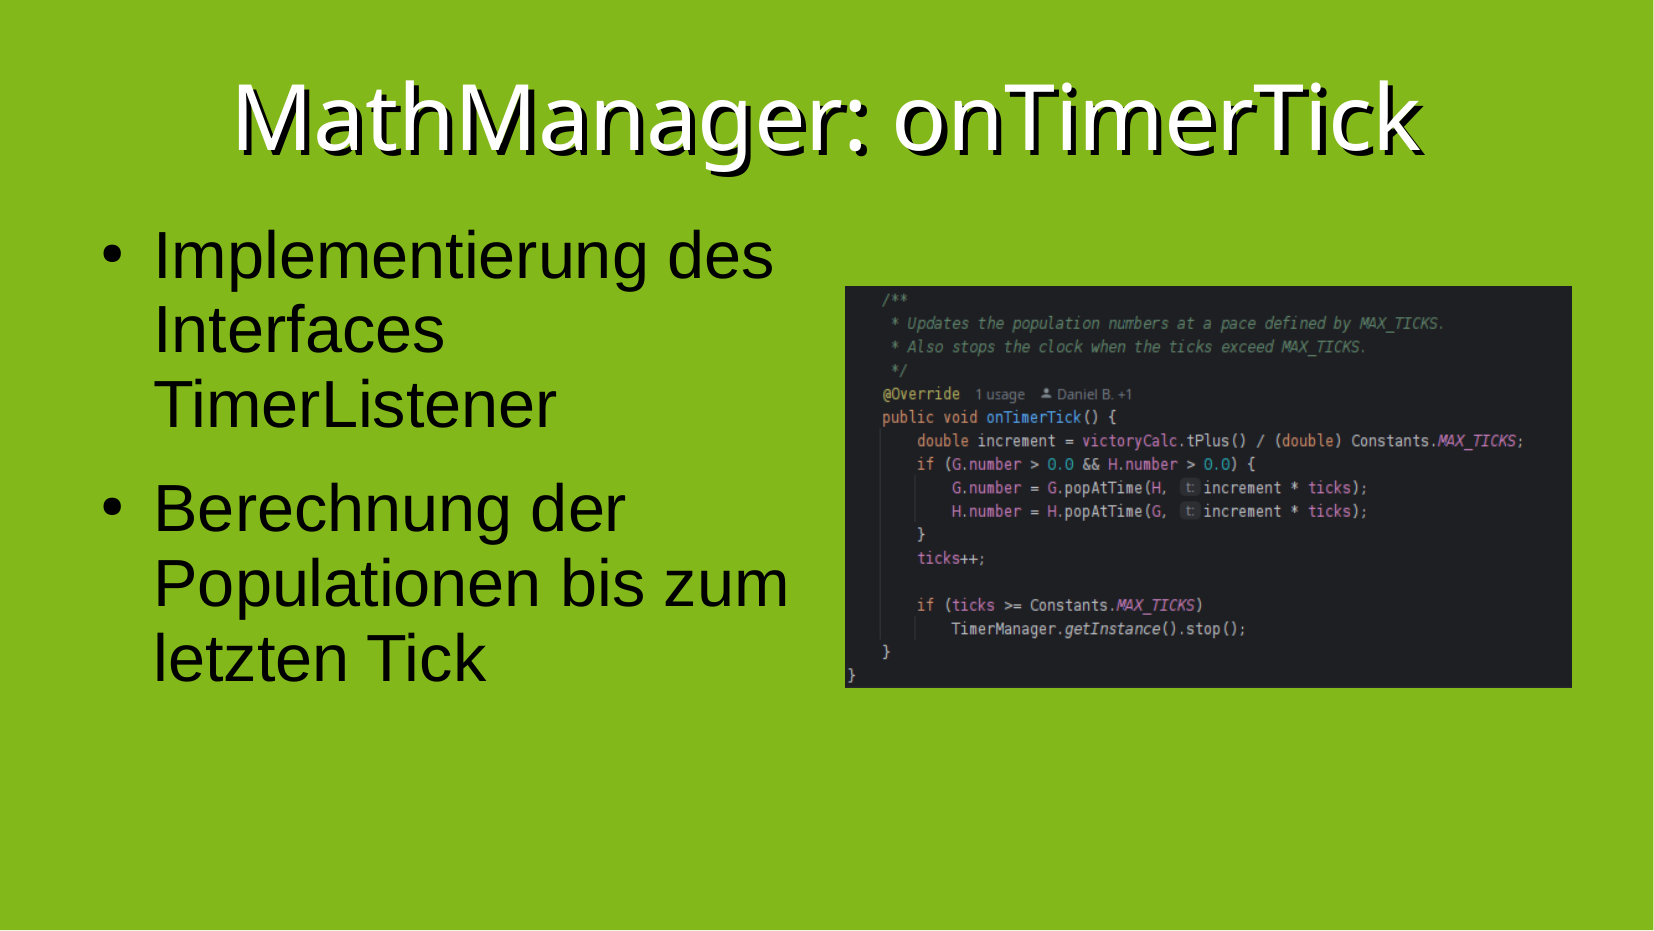

# MathManager: onTimerTick
Implementierung des Interfaces TimerListener
Berechnung der Populationen bis zum letzten Tick